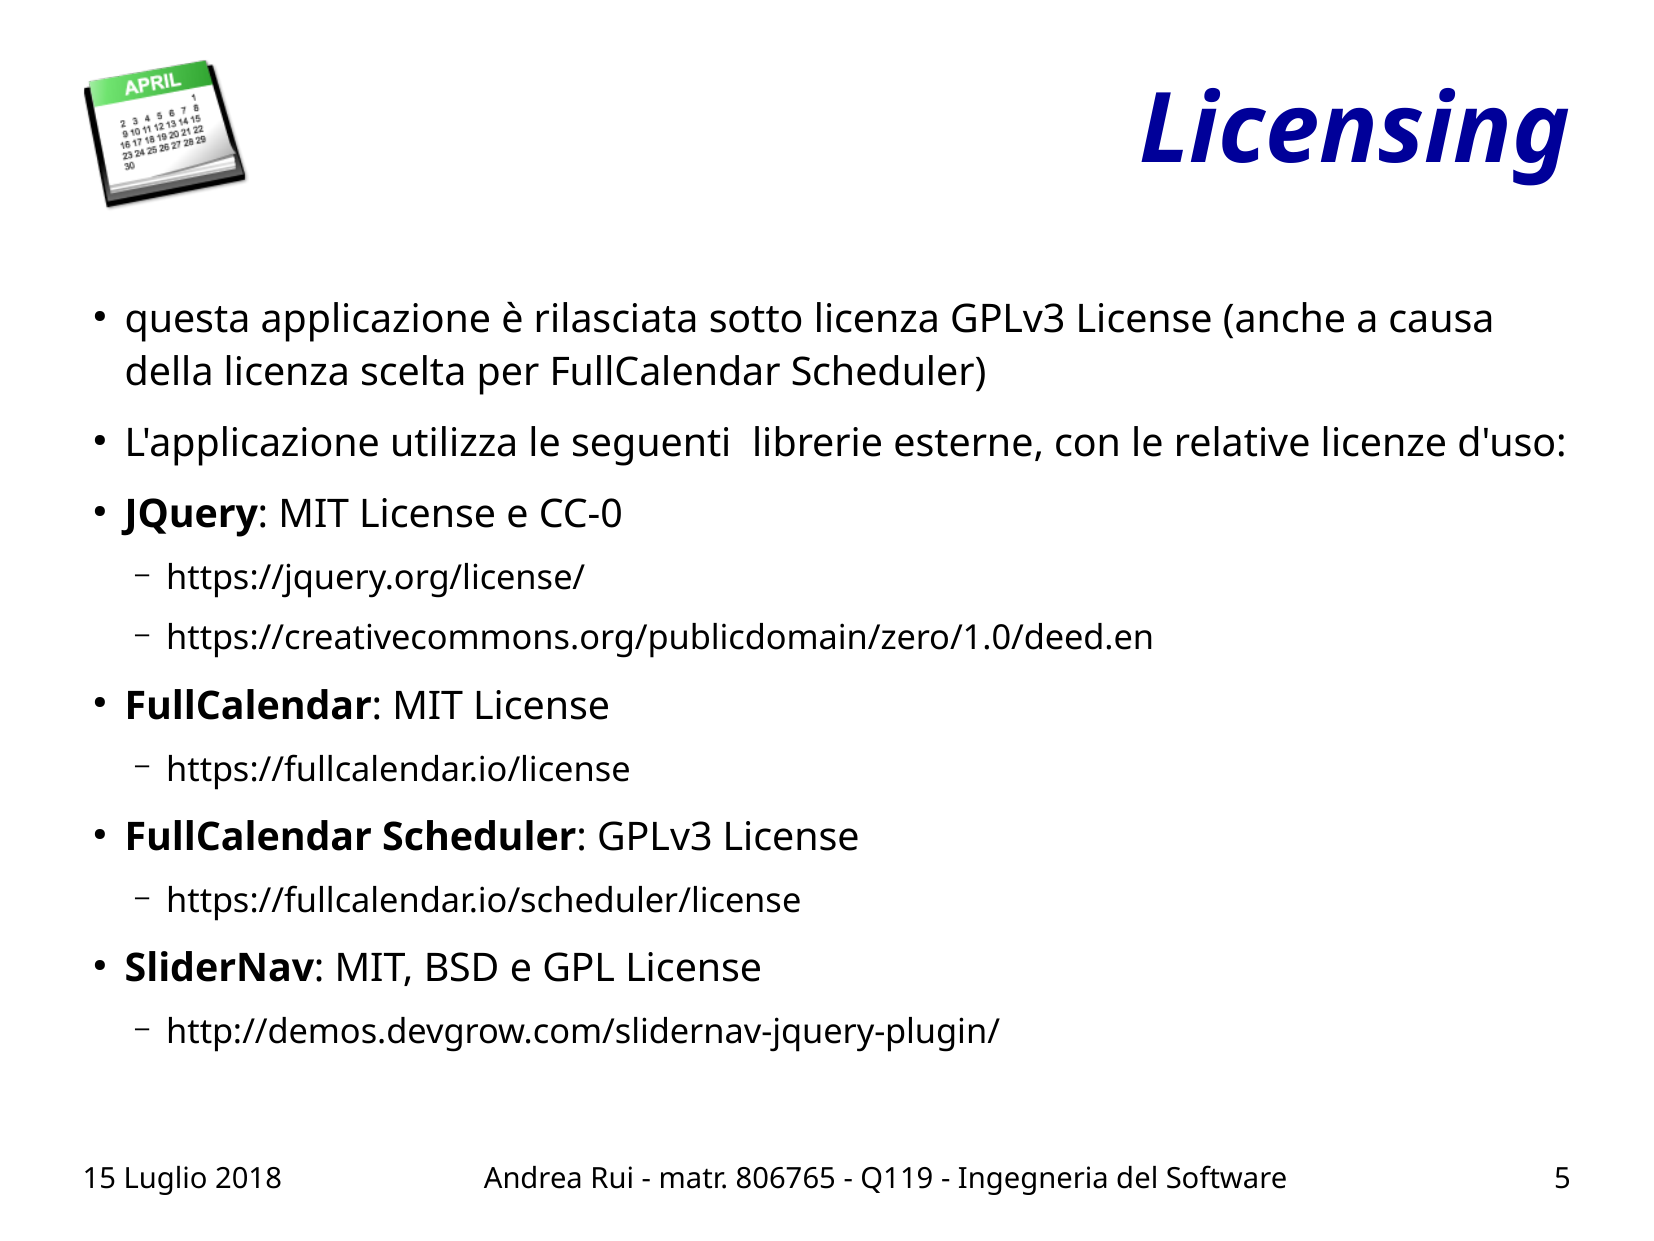

# Licensing
questa applicazione è rilasciata sotto licenza GPLv3 License (anche a causa della licenza scelta per FullCalendar Scheduler)
L'applicazione utilizza le seguenti librerie esterne, con le relative licenze d'uso:
JQuery: MIT License e CC-0
https://jquery.org/license/
https://creativecommons.org/publicdomain/zero/1.0/deed.en
FullCalendar: MIT License
https://fullcalendar.io/license
FullCalendar Scheduler: GPLv3 License
https://fullcalendar.io/scheduler/license
SliderNav: MIT, BSD e GPL License
http://demos.devgrow.com/slidernav-jquery-plugin/
15 Luglio 2018
Andrea Rui - matr. 806765 - Q119 - Ingegneria del Software
5